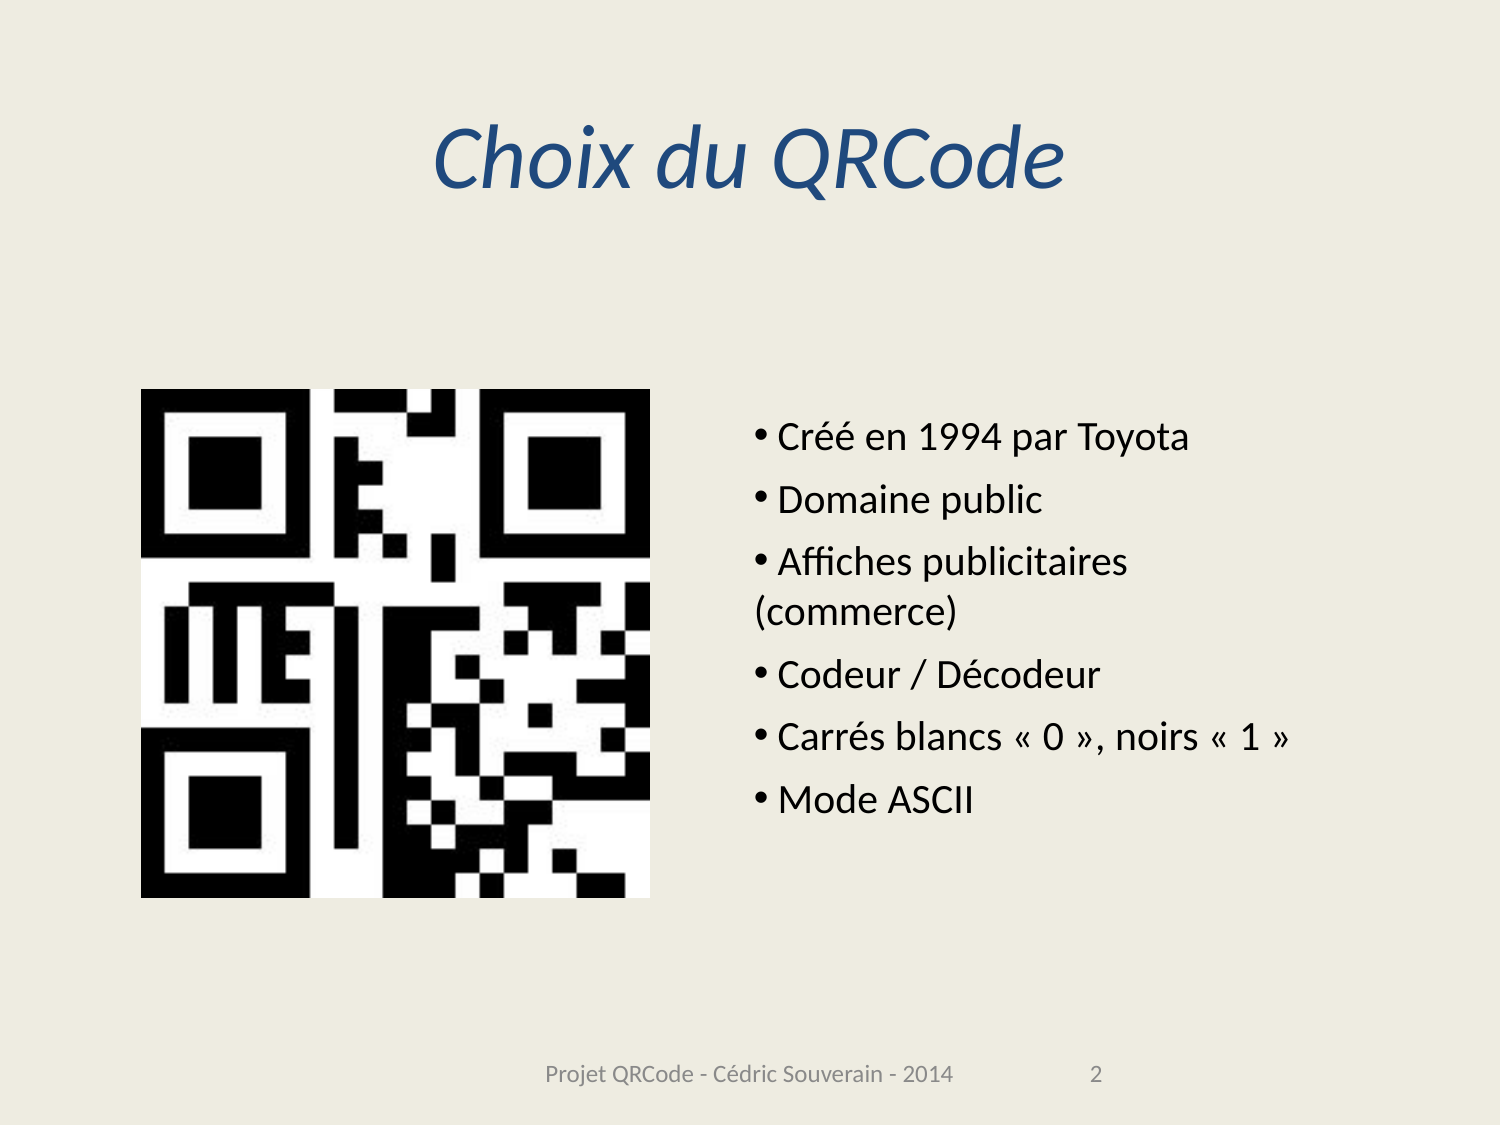

# Choix du QRCode
 Créé en 1994 par Toyota
 Domaine public
 Affiches publicitaires (commerce)
 Codeur / Décodeur
 Carrés blancs « 0 », noirs « 1 »
 Mode ASCII
Projet QRCode - Cédric Souverain - 2014